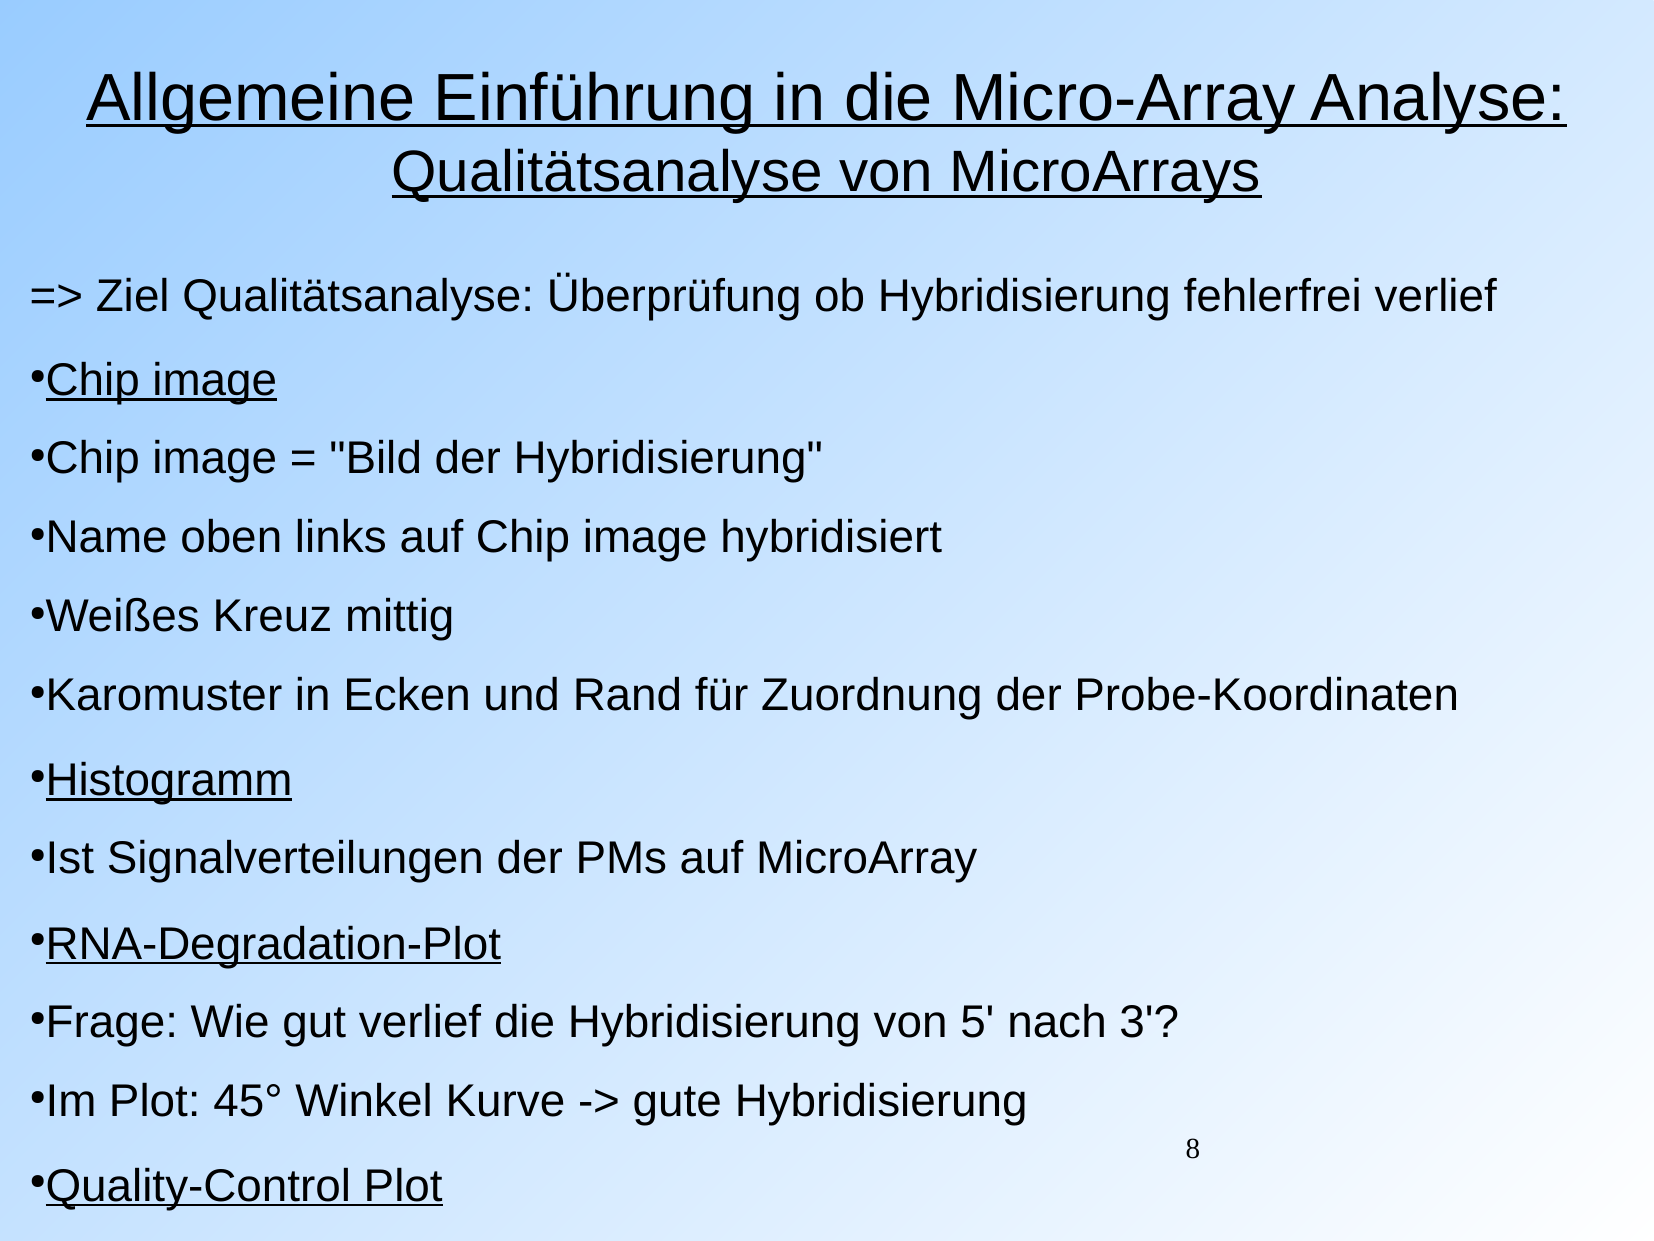

# Allgemeine Einführung in die Micro-Array Analyse: Qualitätsanalyse von MicroArrays
=> Ziel Qualitätsanalyse: Überprüfung ob Hybridisierung fehlerfrei verlief
Chip image
Chip image = "Bild der Hybridisierung"
Name oben links auf Chip image hybridisiert
Weißes Kreuz mittig
Karomuster in Ecken und Rand für Zuordnung der Probe-Koordinaten
Histogramm
Ist Signalverteilungen der PMs auf MicroArray
RNA-Degradation-Plot
Frage: Wie gut verlief die Hybridisierung von 5' nach 3'?
Im Plot: 45° Winkel Kurve -> gute Hybridisierung
Quality-Control Plot